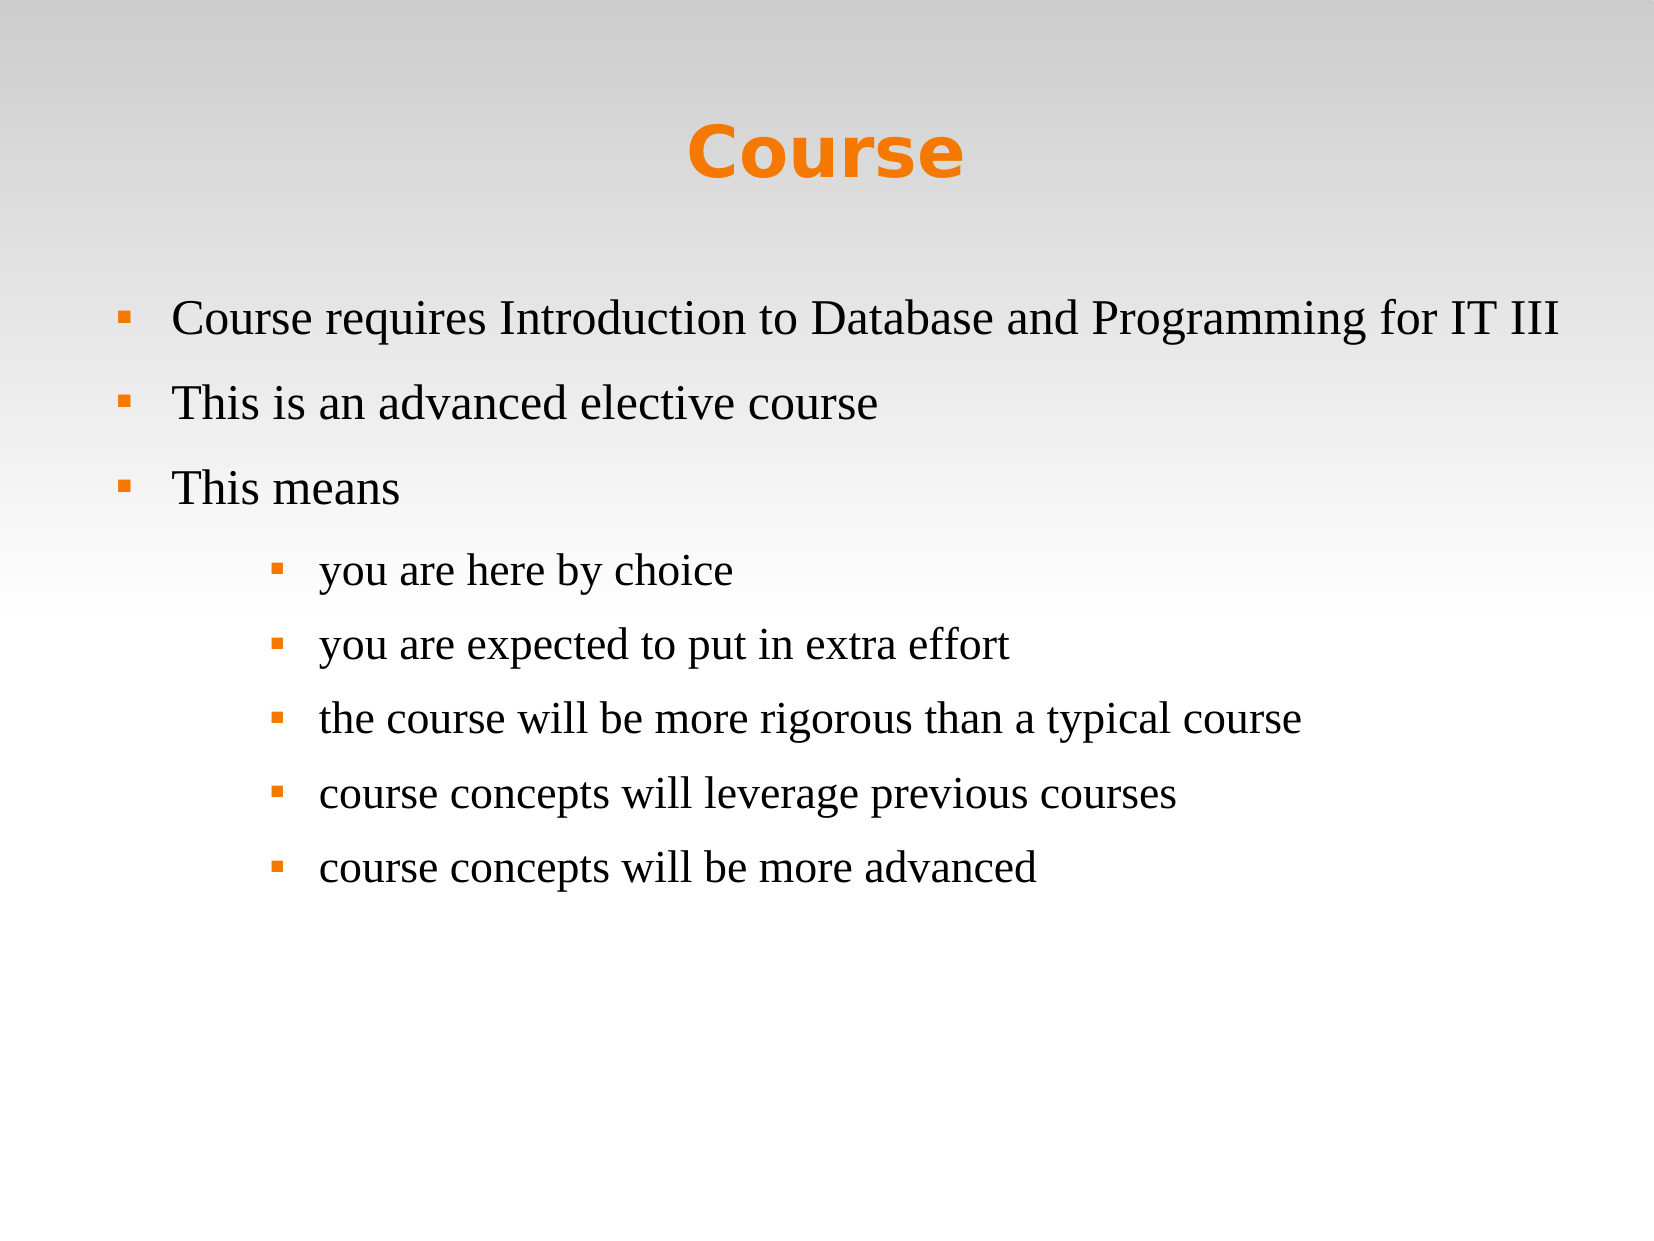

# Course
Course requires Introduction to Database and Programming for IT III
This is an advanced elective course
This means
you are here by choice
you are expected to put in extra effort
the course will be more rigorous than a typical course
course concepts will leverage previous courses
course concepts will be more advanced